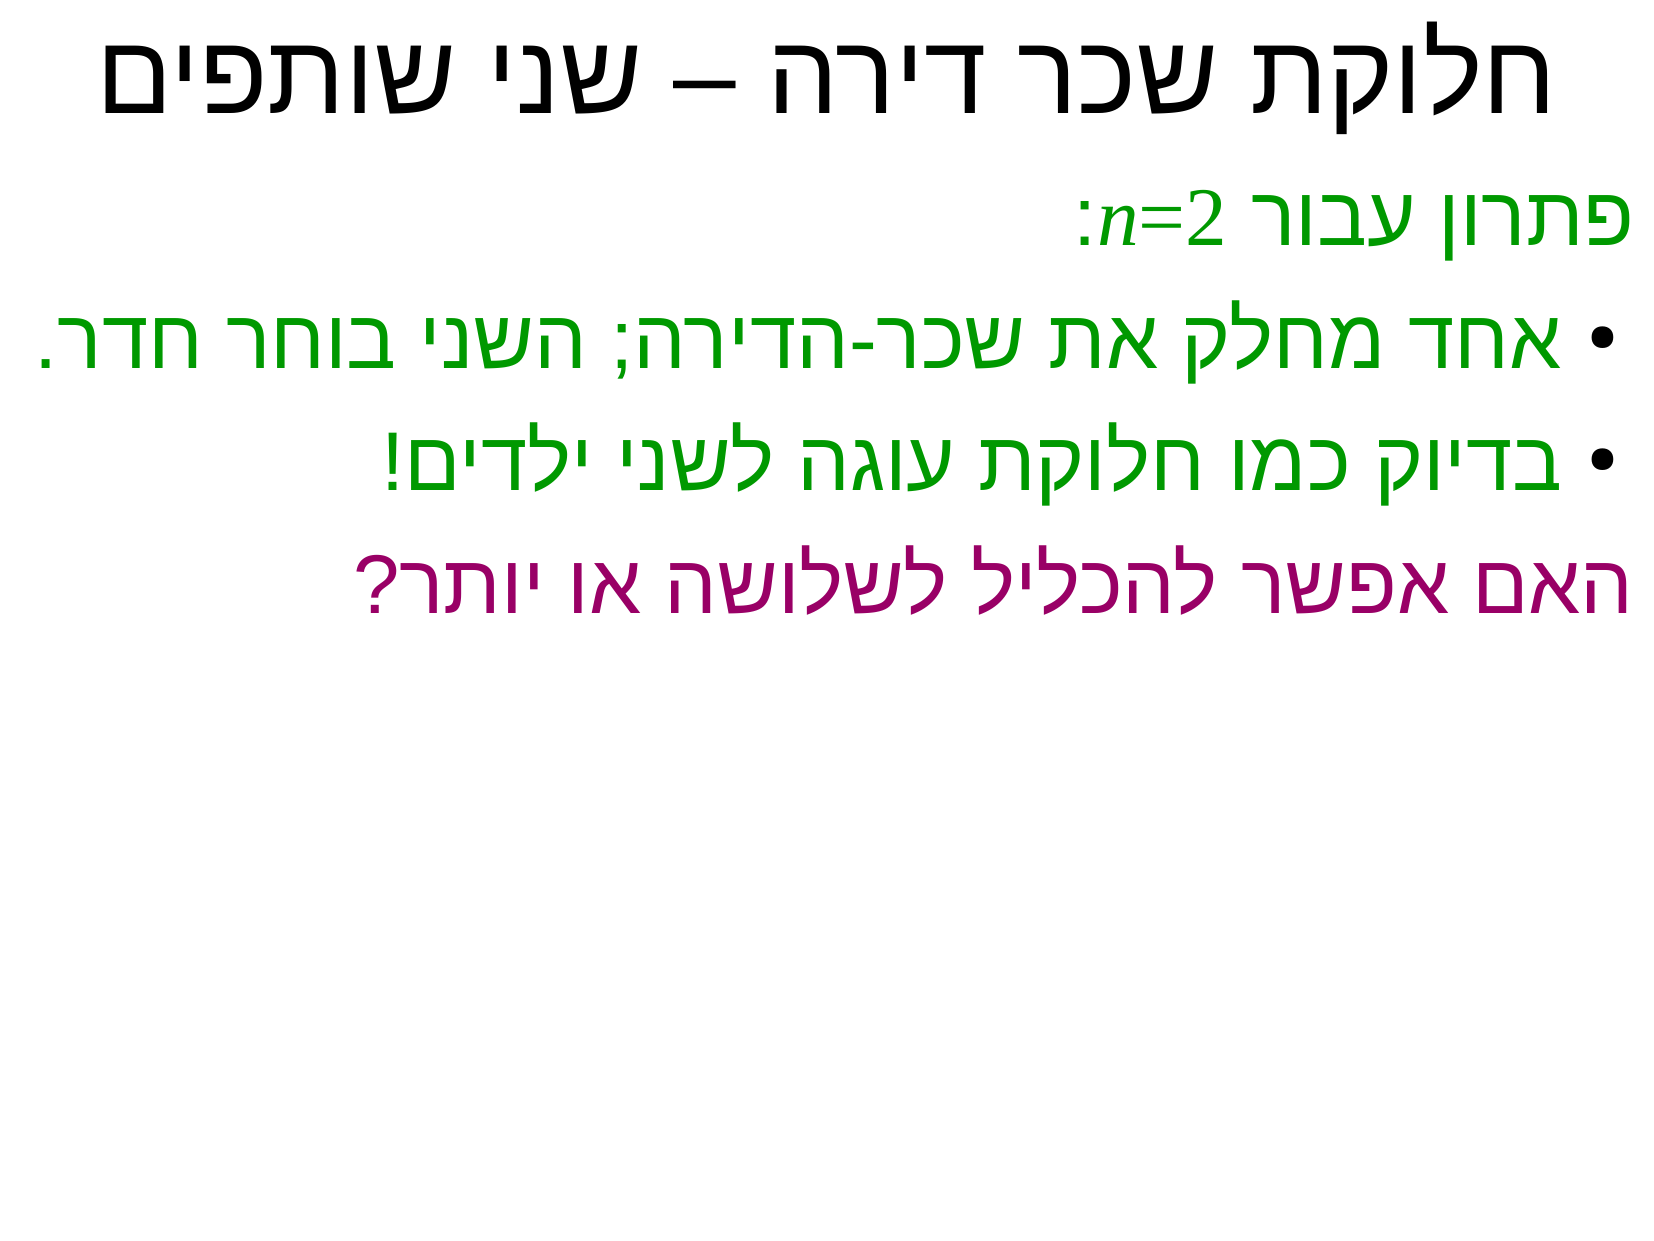

# חלוקת שכר דירה – שני שותפים
פתרון עבור n=2:
אחד מחלק את שכר-הדירה; השני בוחר חדר.
בדיוק כמו חלוקת עוגה לשני ילדים!
האם אפשר להכליל לשלושה או יותר?